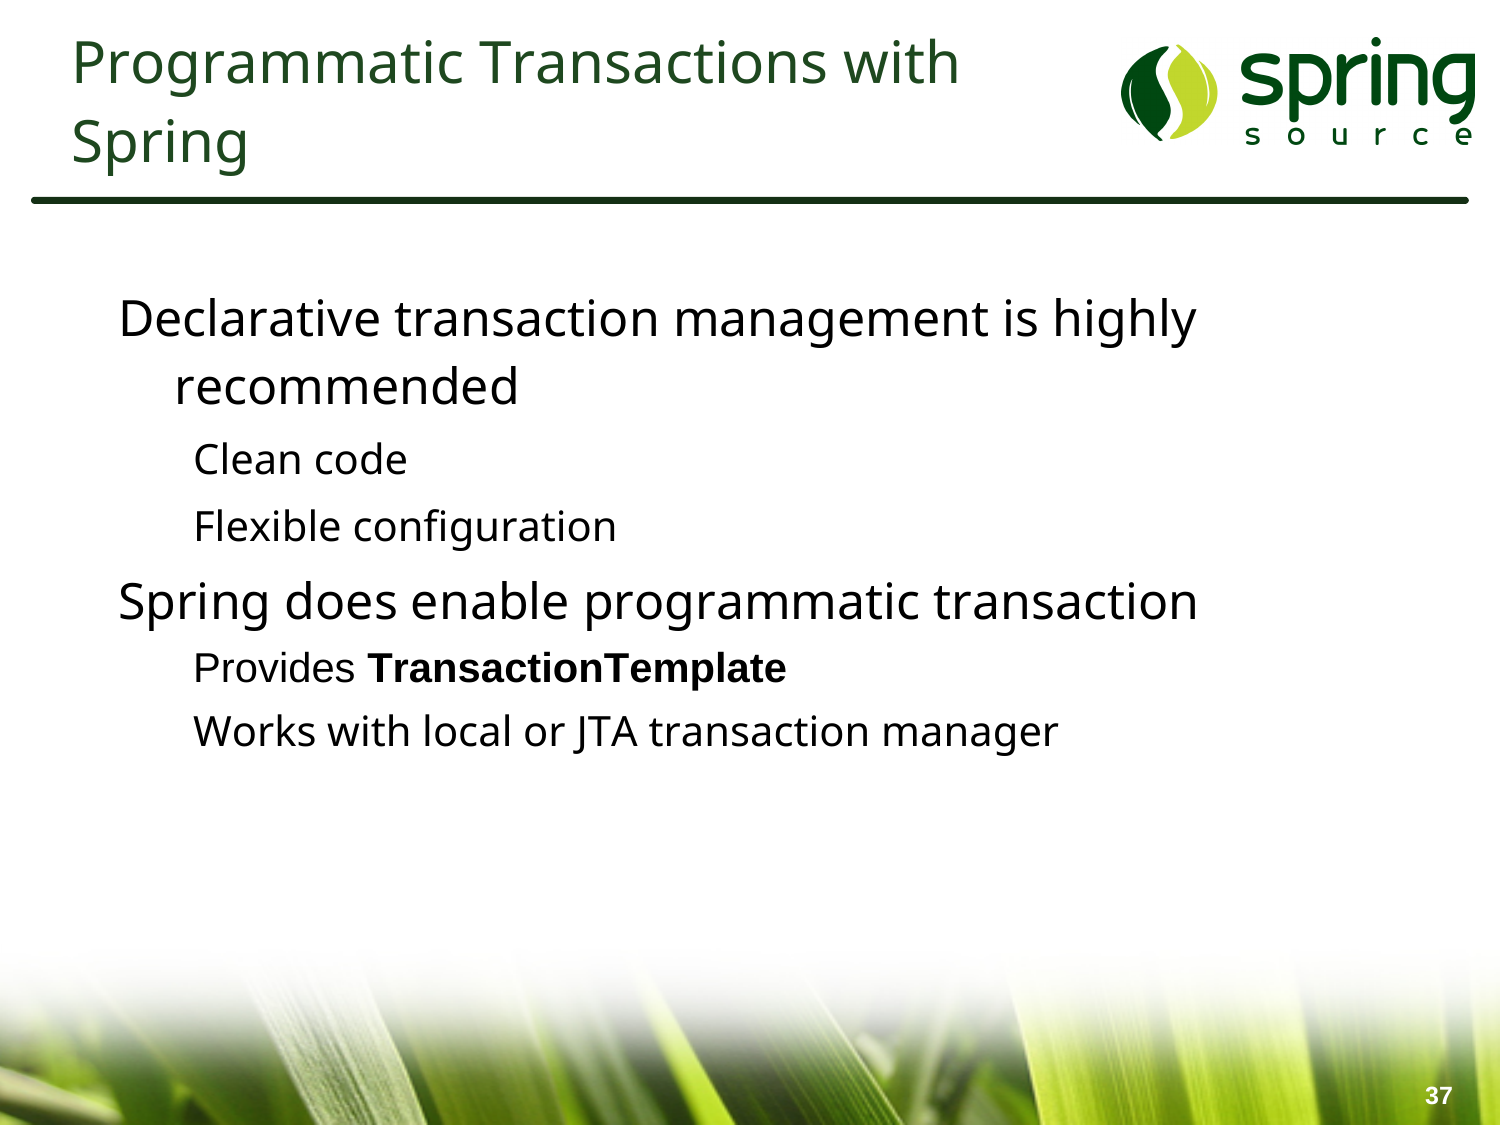

# Programmatic Transactions with Spring
Declarative transaction management is highly recommended
Clean code
Flexible configuration
Spring does enable programmatic transaction
Provides TransactionTemplate
Works with local or JTA transaction manager